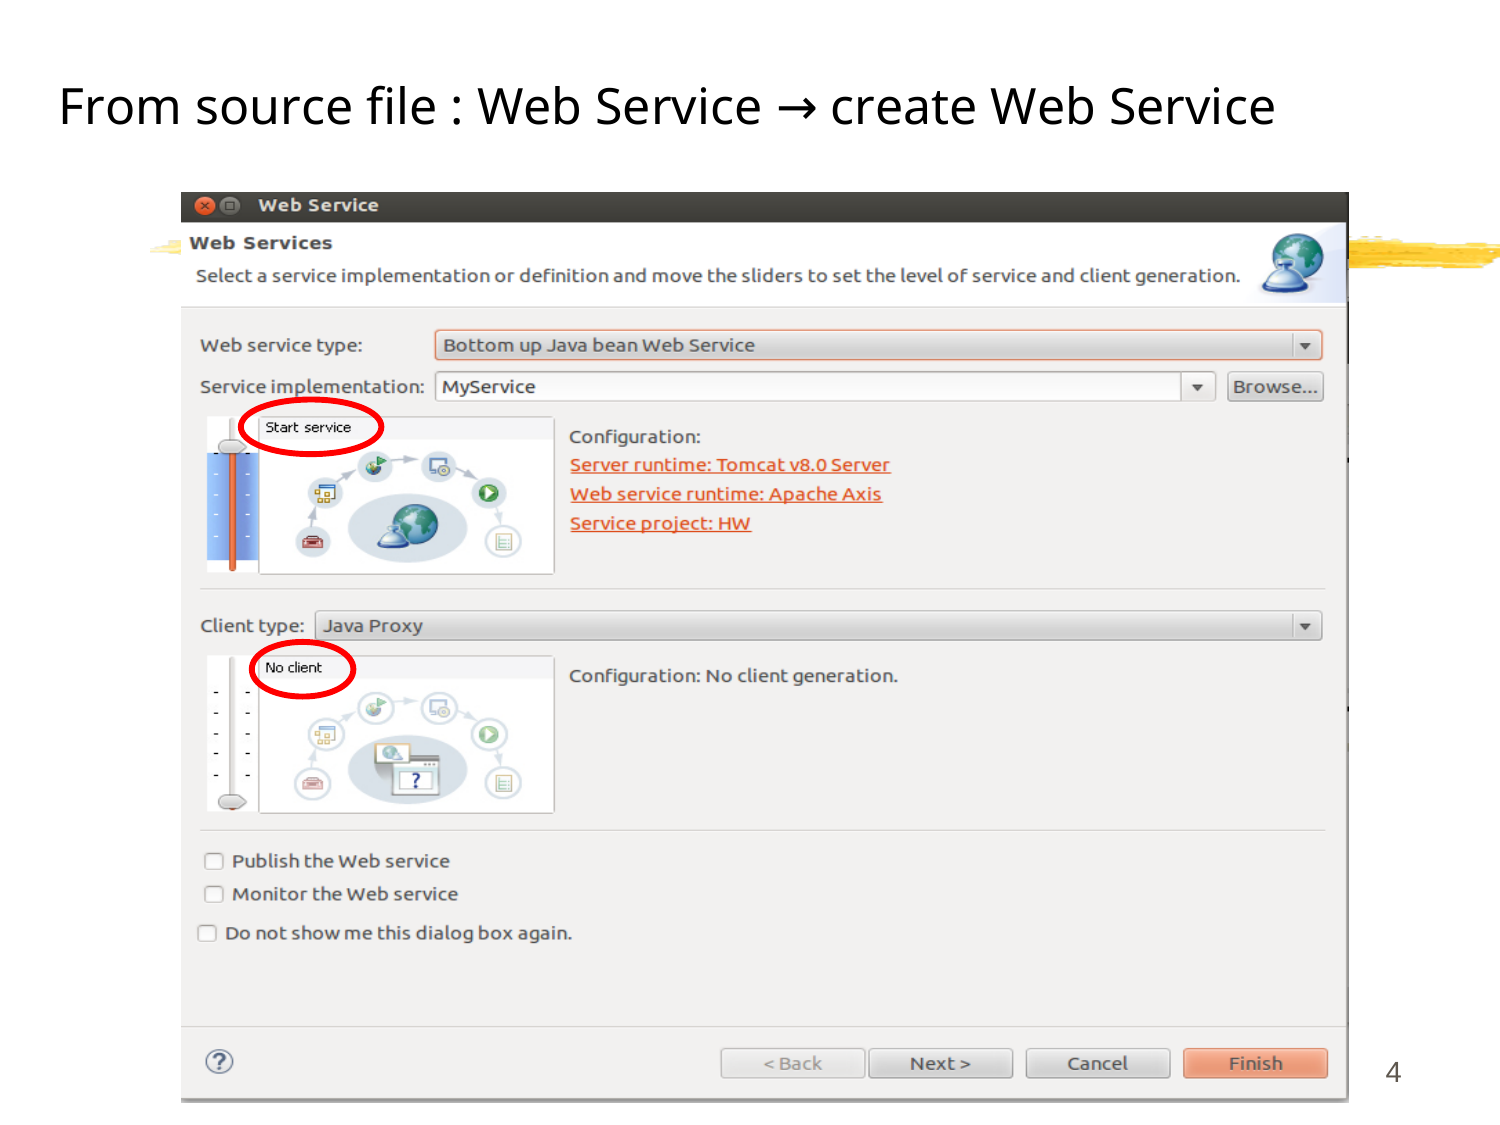

# From source file : Web Service → create Web Service